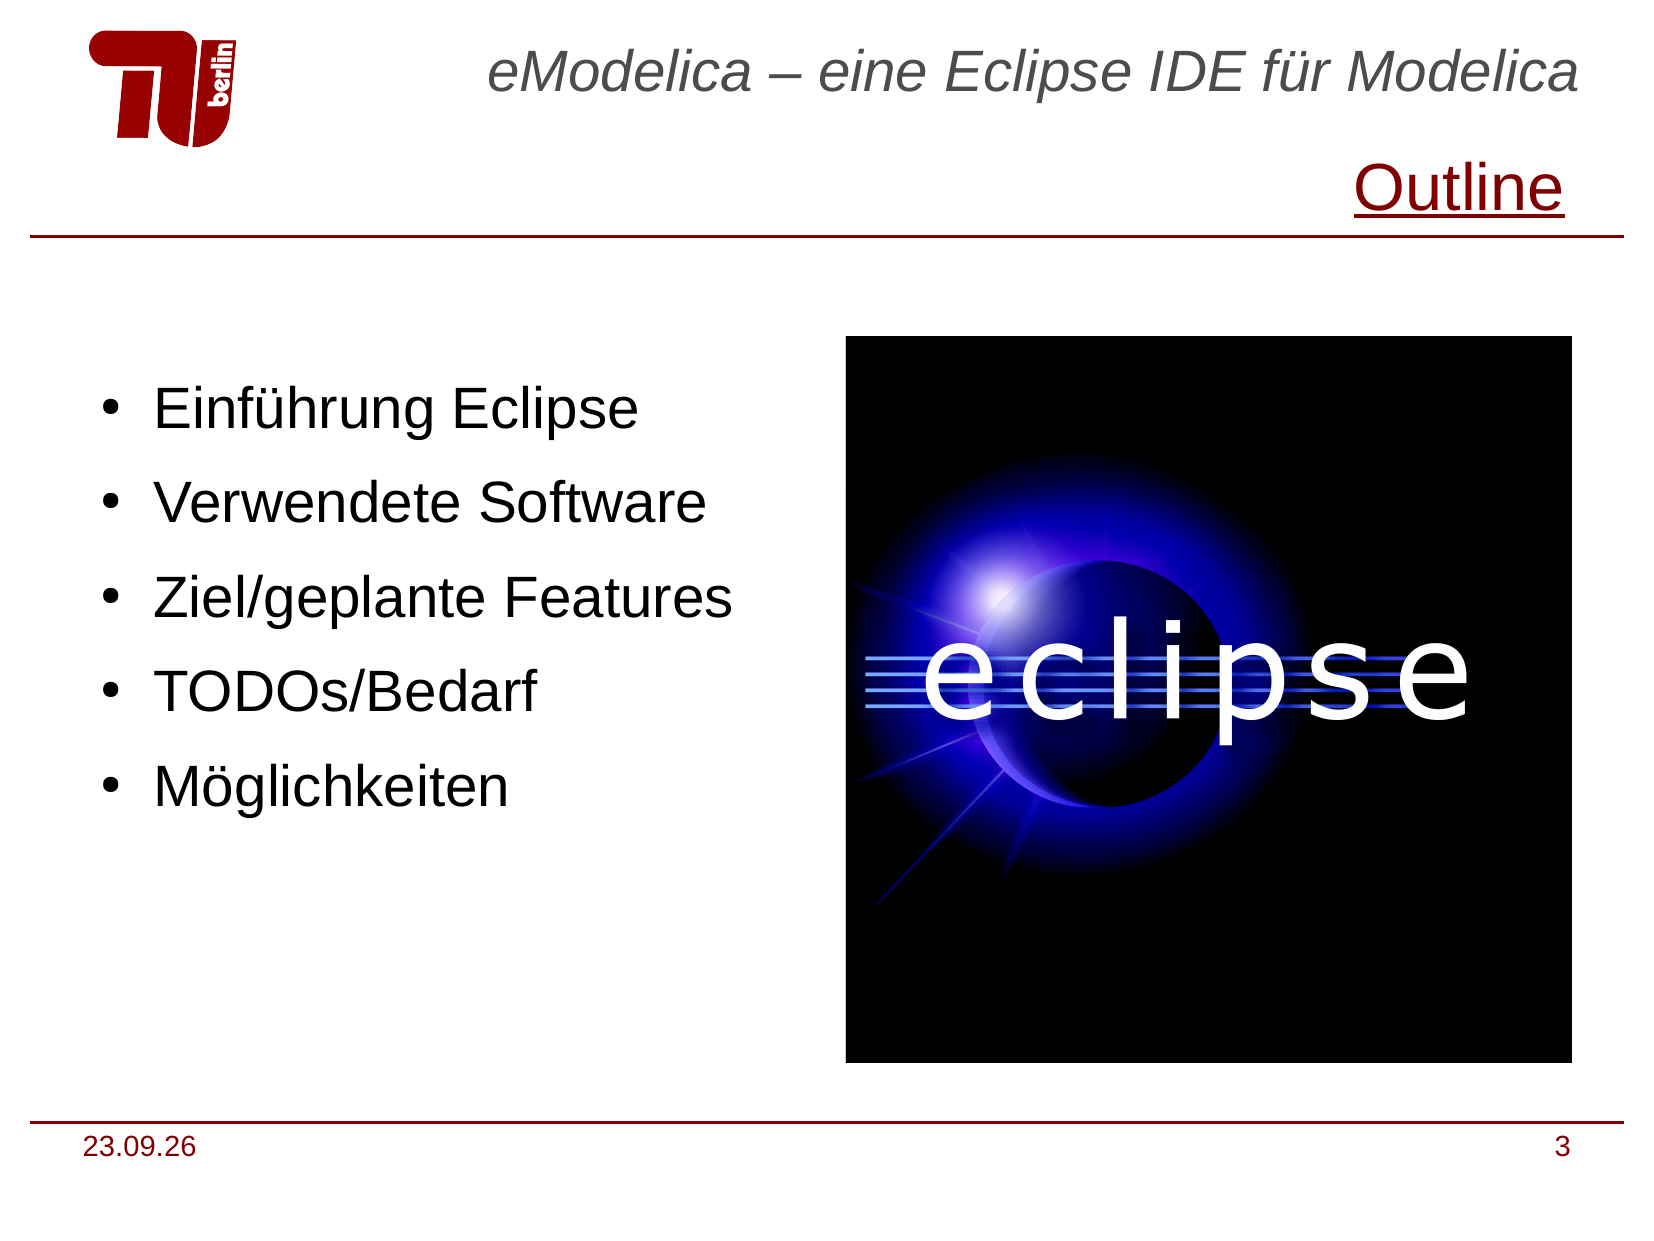

# Outline
Einführung Eclipse
Verwendete Software
Ziel/geplante Features
TODOs/Bedarf
Möglichkeiten
Christoph Höger
3